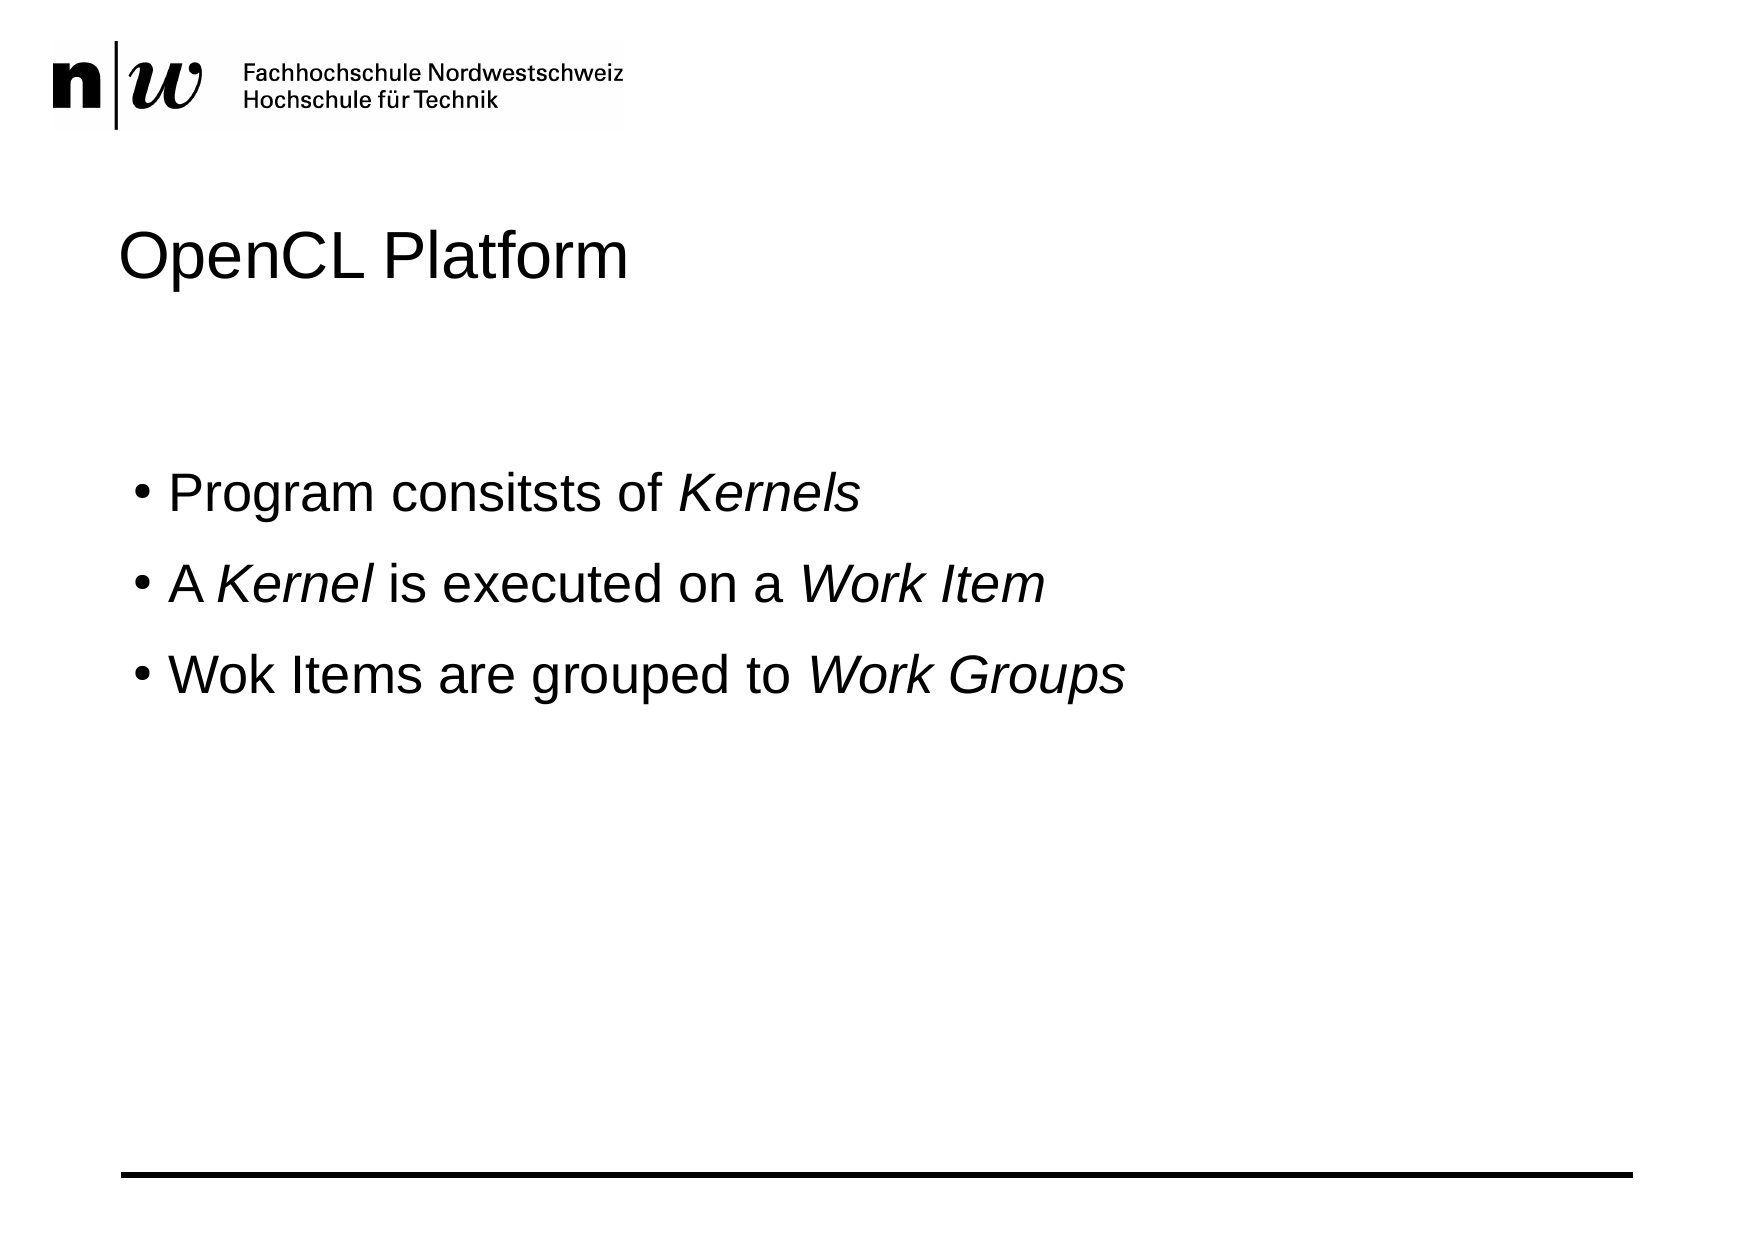

OpenCL Platform
Program consitsts of Kernels
A Kernel is executed on a Work Item
Wok Items are grouped to Work Groups